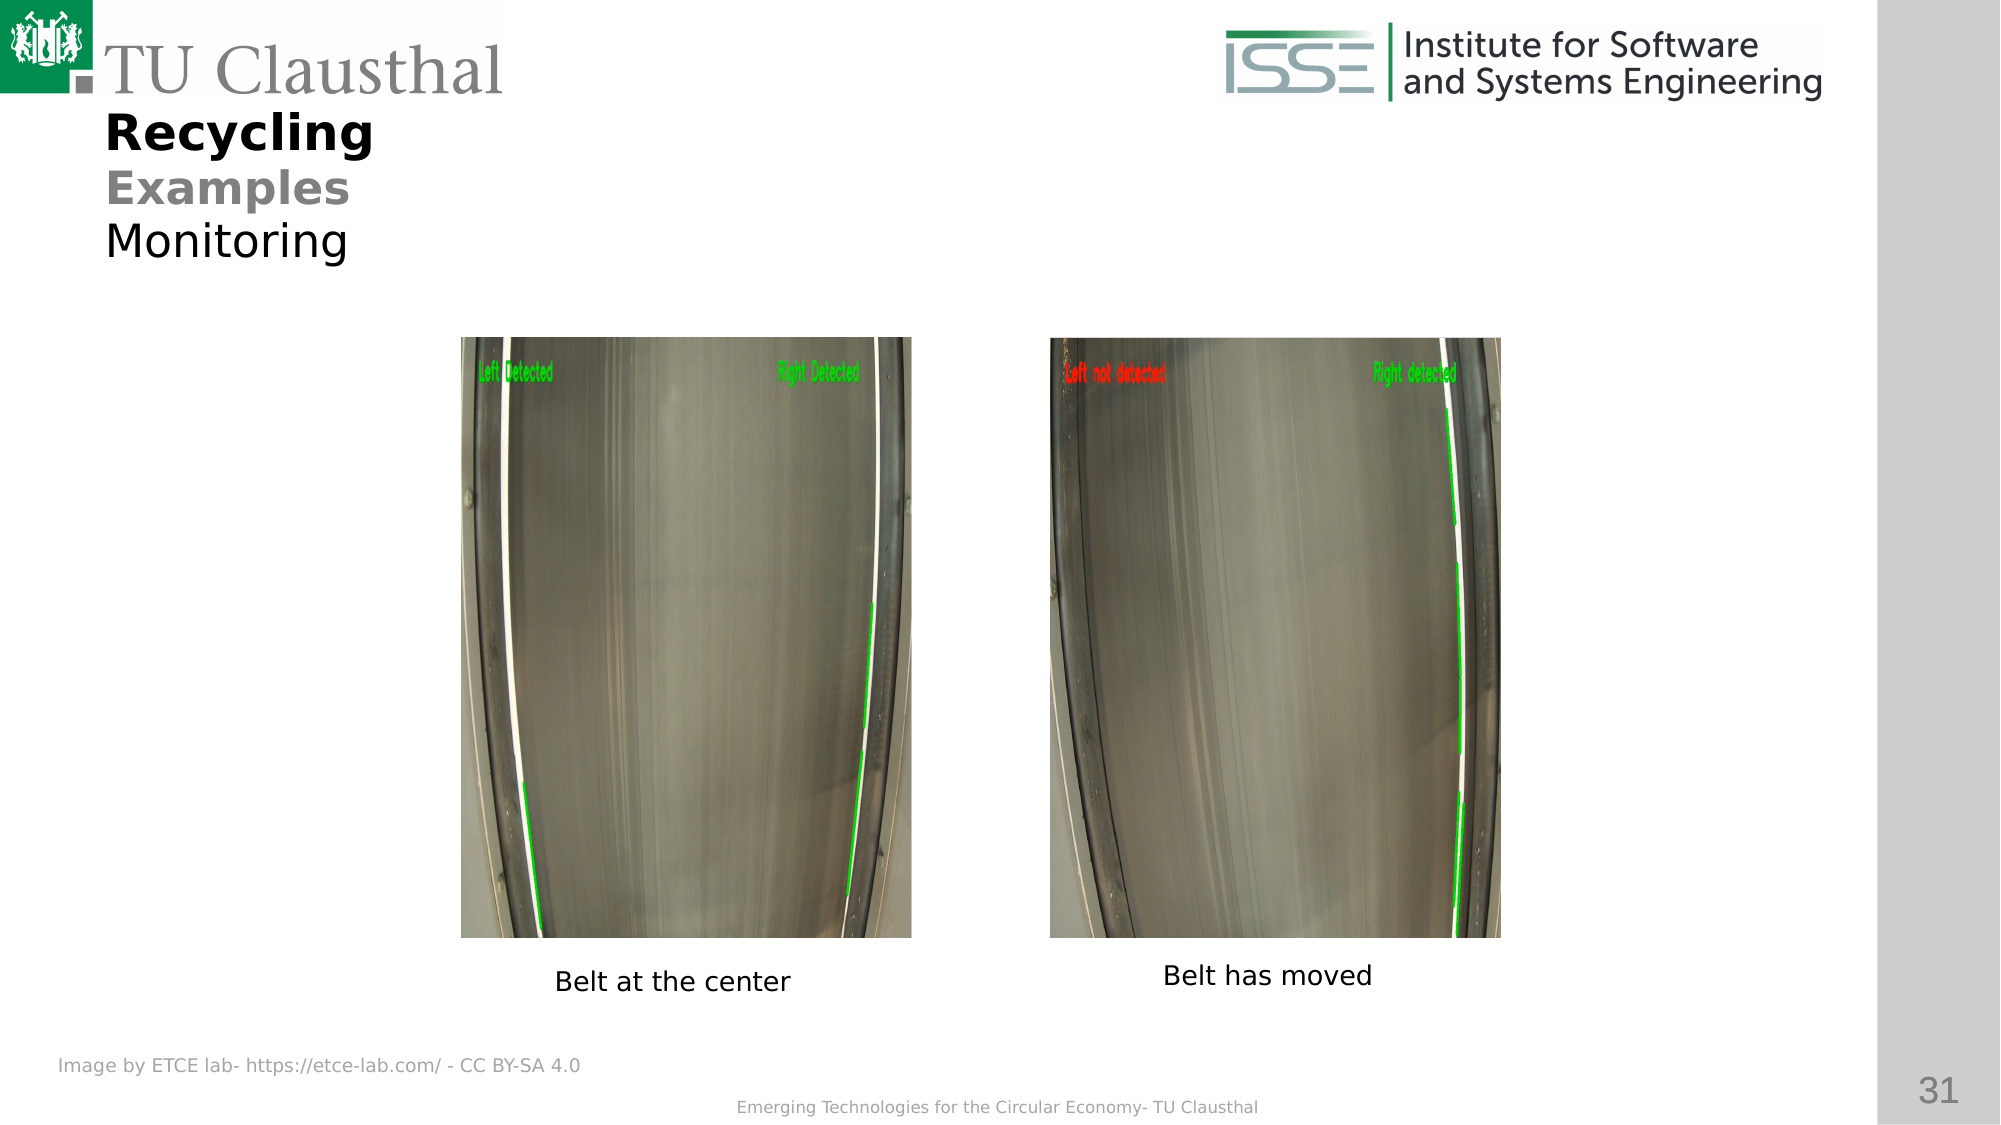

# Recycling Examples Monitoring
Belt has moved
Belt at the center
Image by ETCE lab- https://etce-lab.com/ - CC BY-SA 4.0